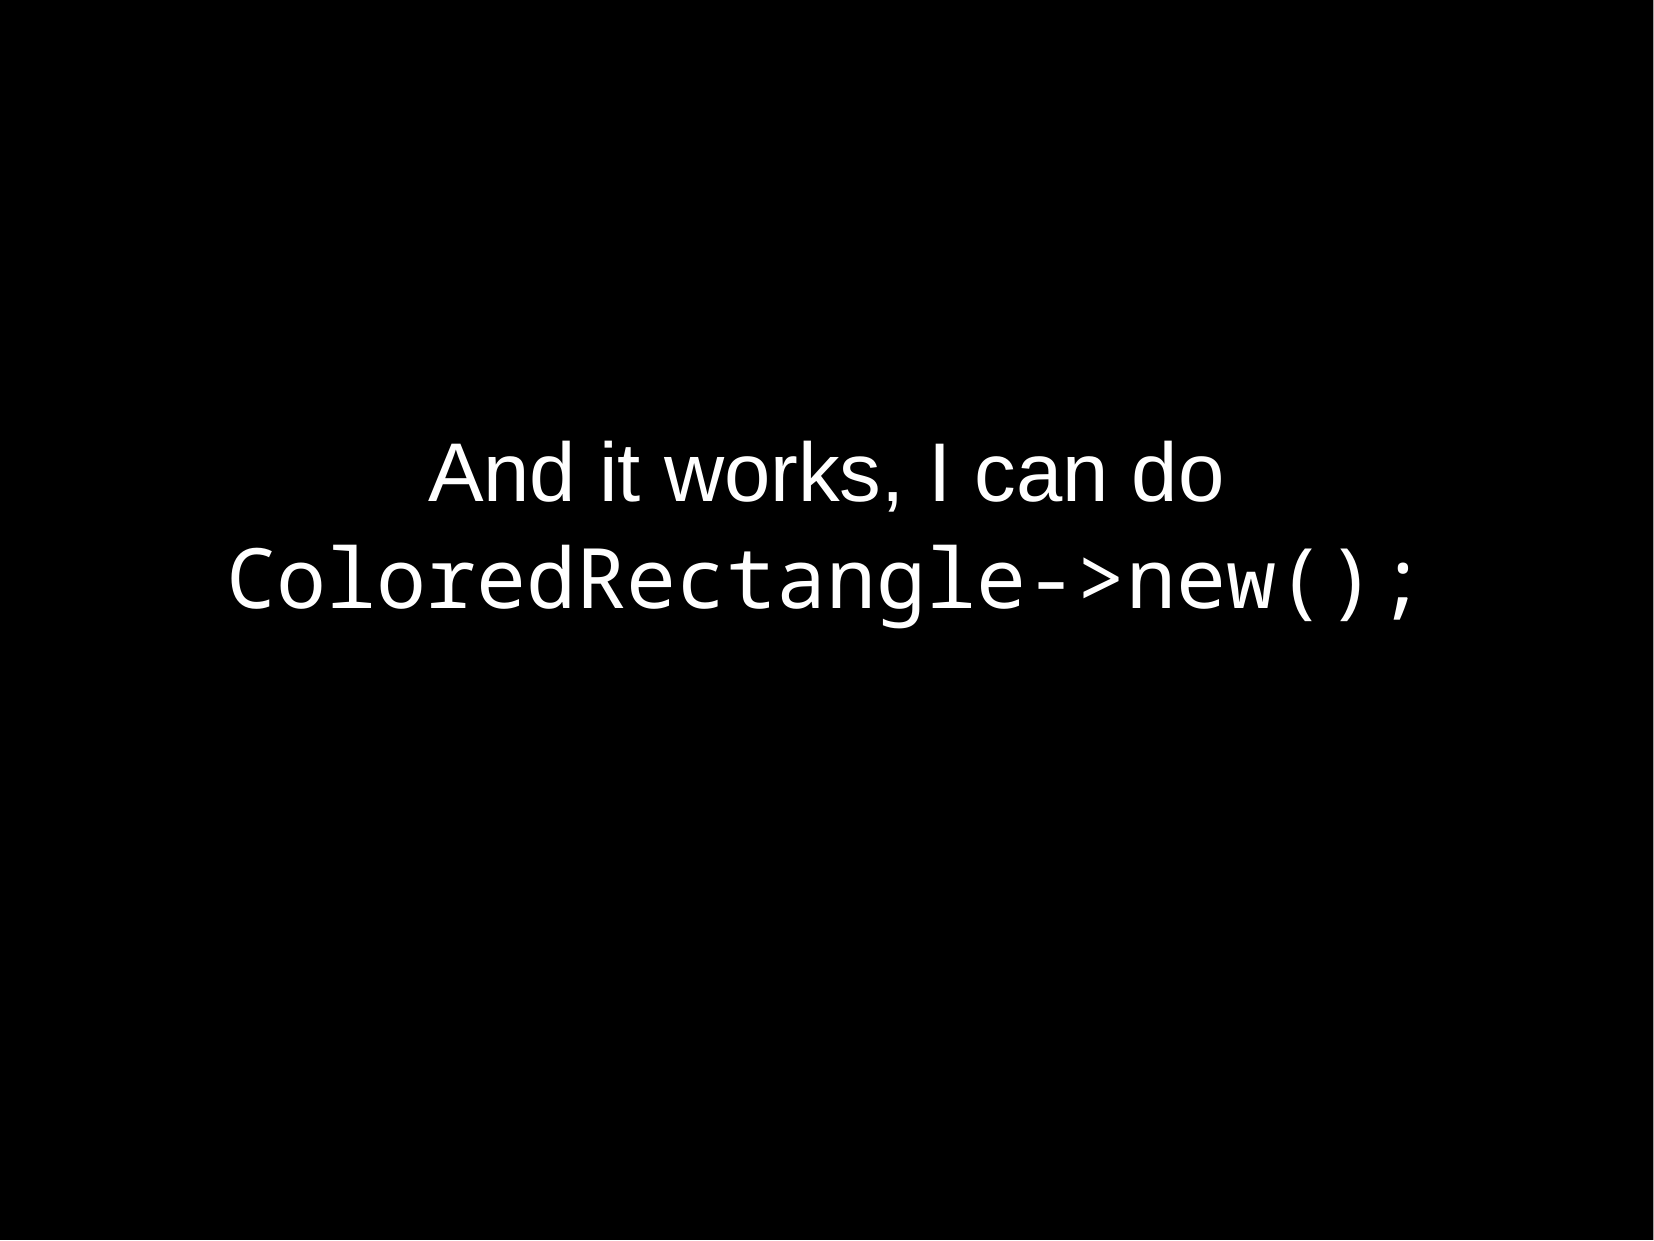

# And it works, I can do
ColoredRectangle->new();